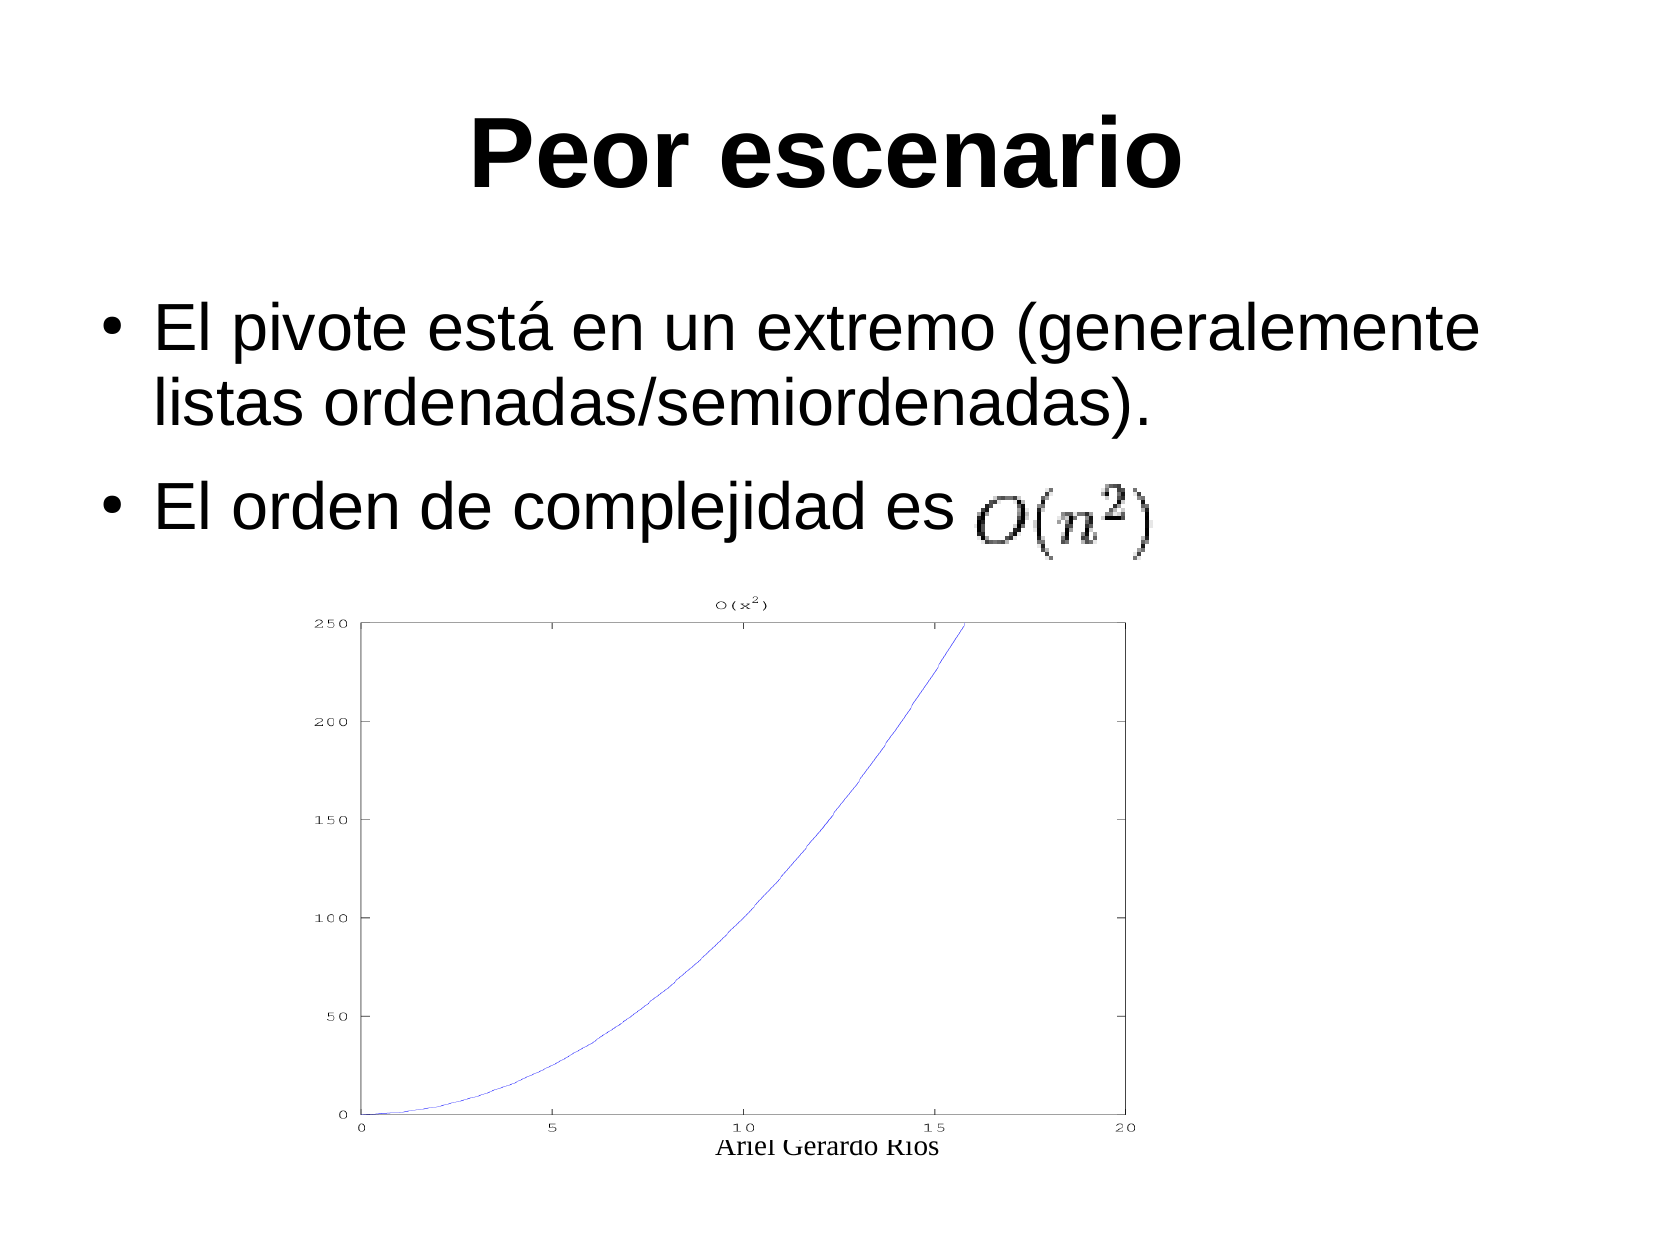

# Peor escenario
El pivote está en un extremo (generalemente listas ordenadas/semiordenadas).
El orden de complejidad es
Ariel Gerardo Ríos